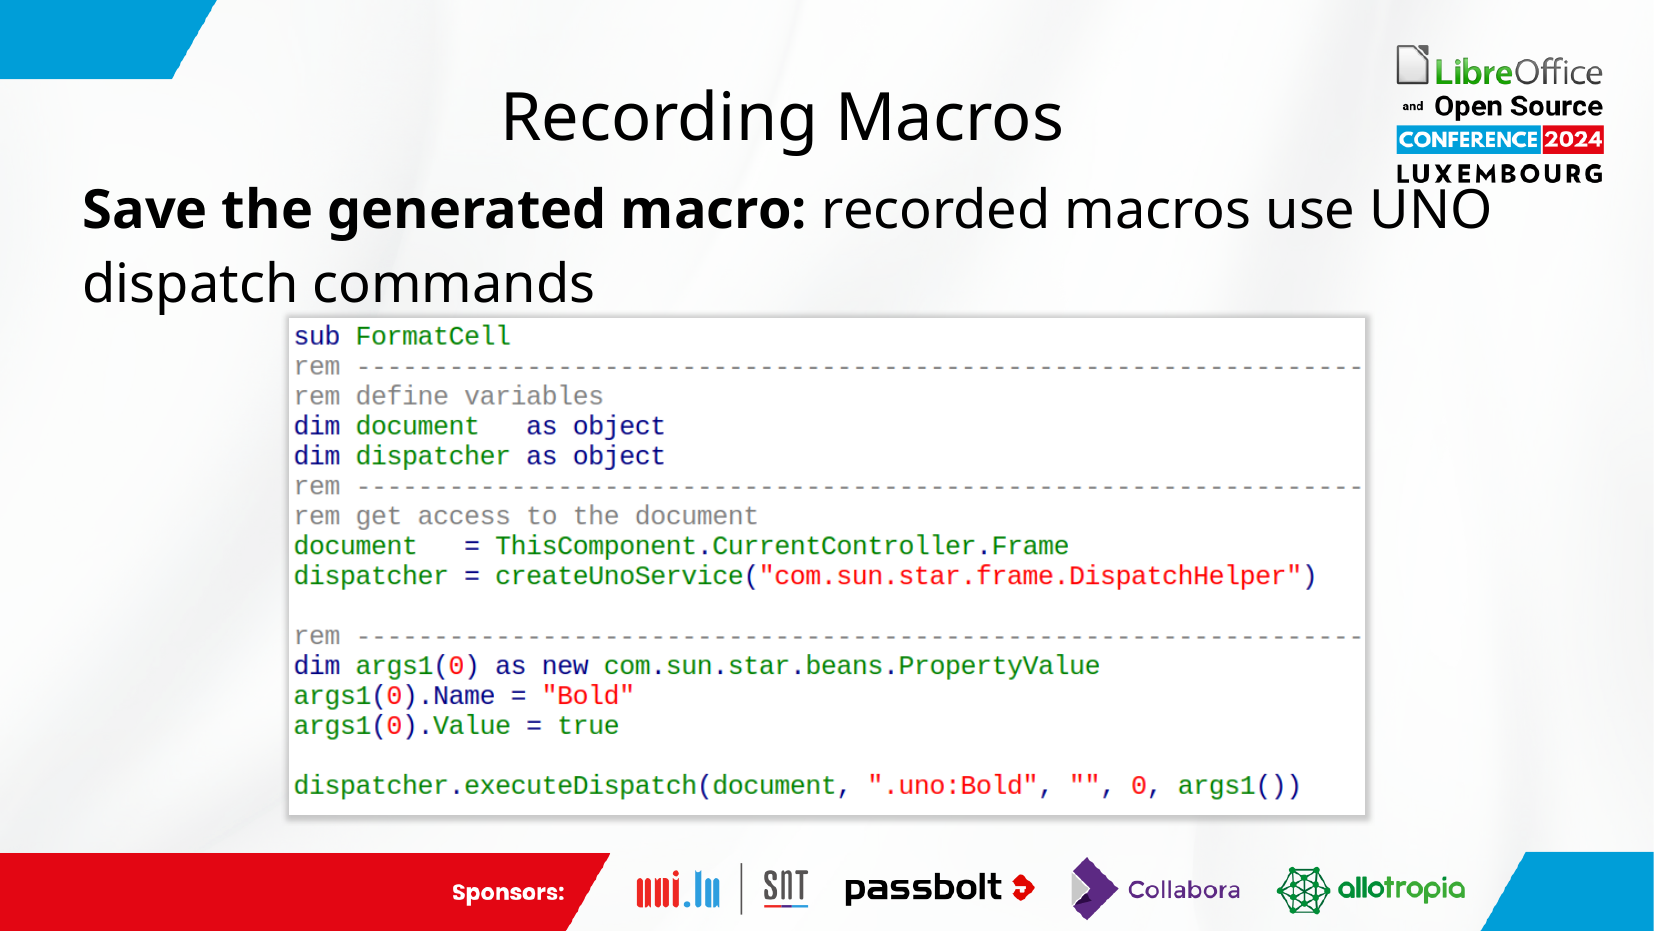

# Recording Macros
Save the generated macro: recorded macros use UNO dispatch commands